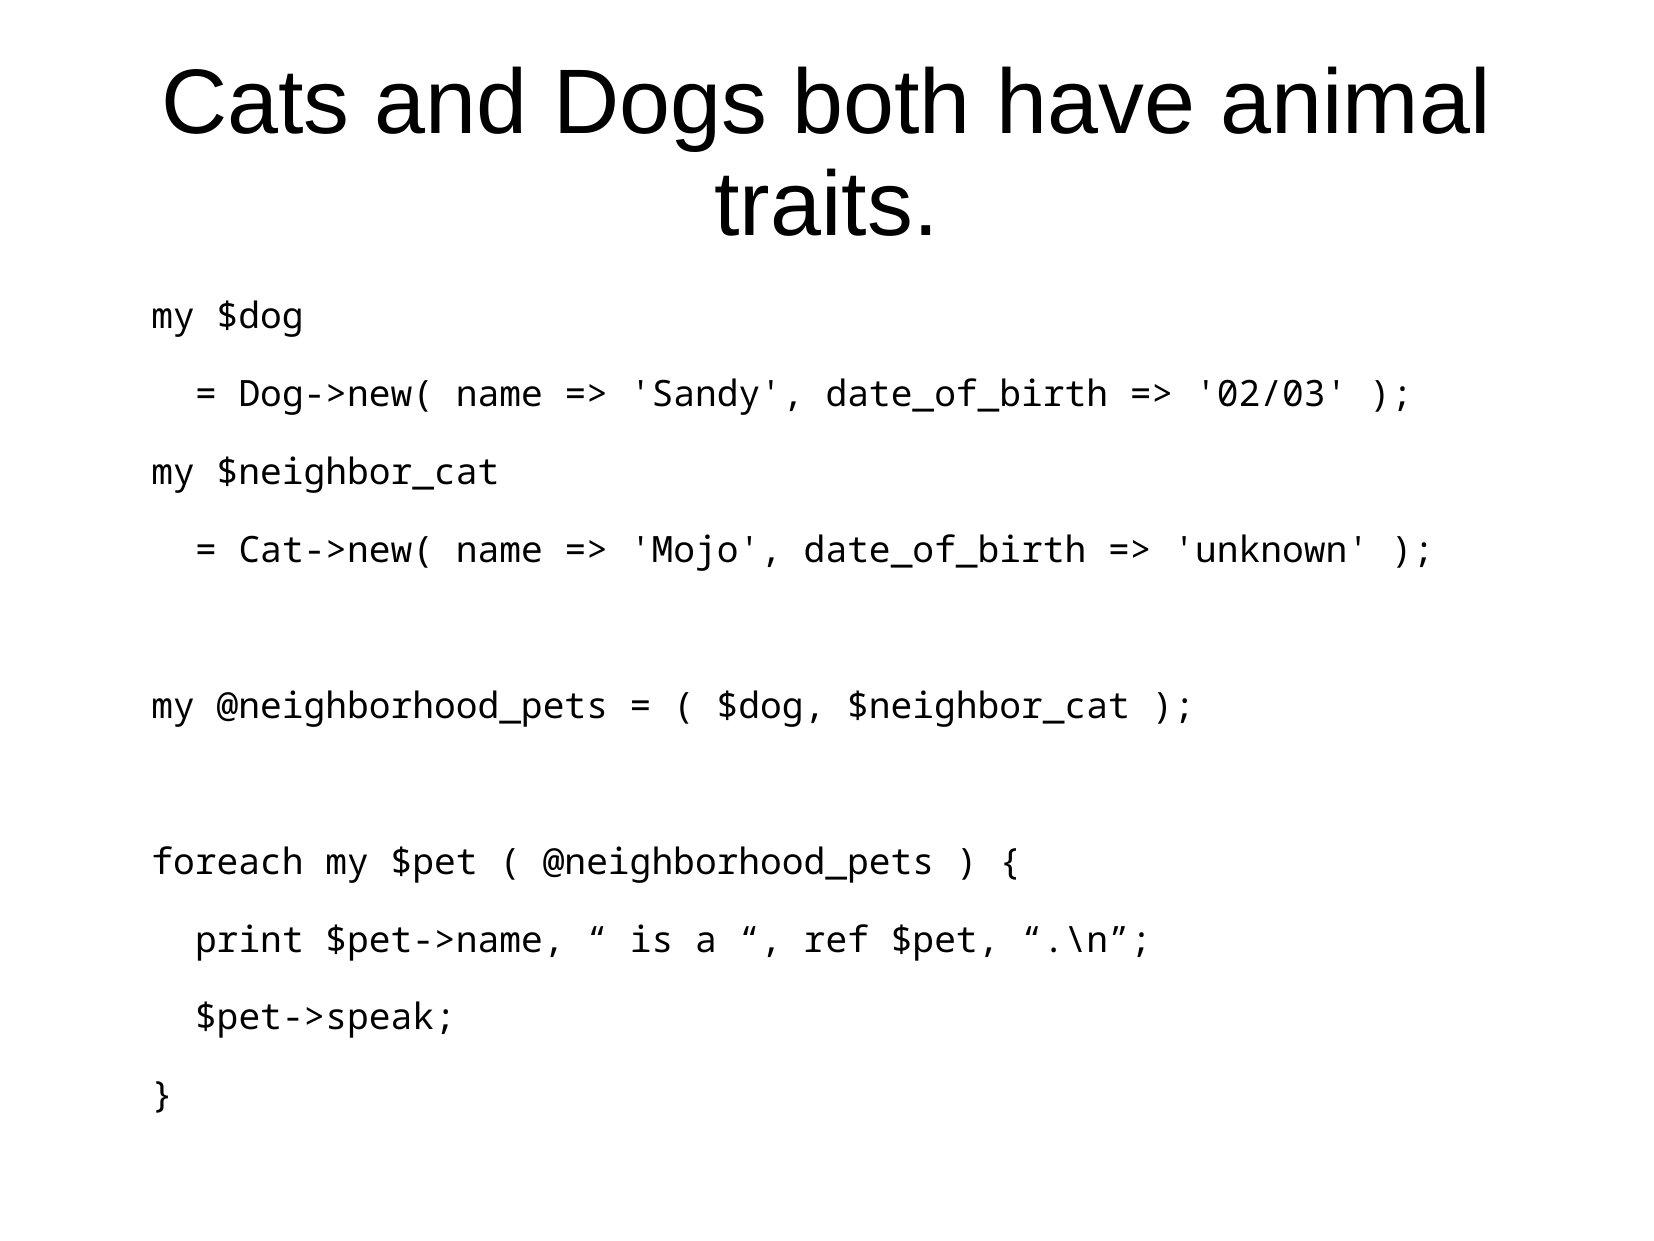

# Cats and Dogs both have animal traits.
my $dog
 = Dog->new( name => 'Sandy', date_of_birth => '02/03' );
my $neighbor_cat
 = Cat->new( name => 'Mojo', date_of_birth => 'unknown' );
my @neighborhood_pets = ( $dog, $neighbor_cat );
foreach my $pet ( @neighborhood_pets ) {
 print $pet->name, “ is a “, ref $pet, “.\n”;
 $pet->speak;
}